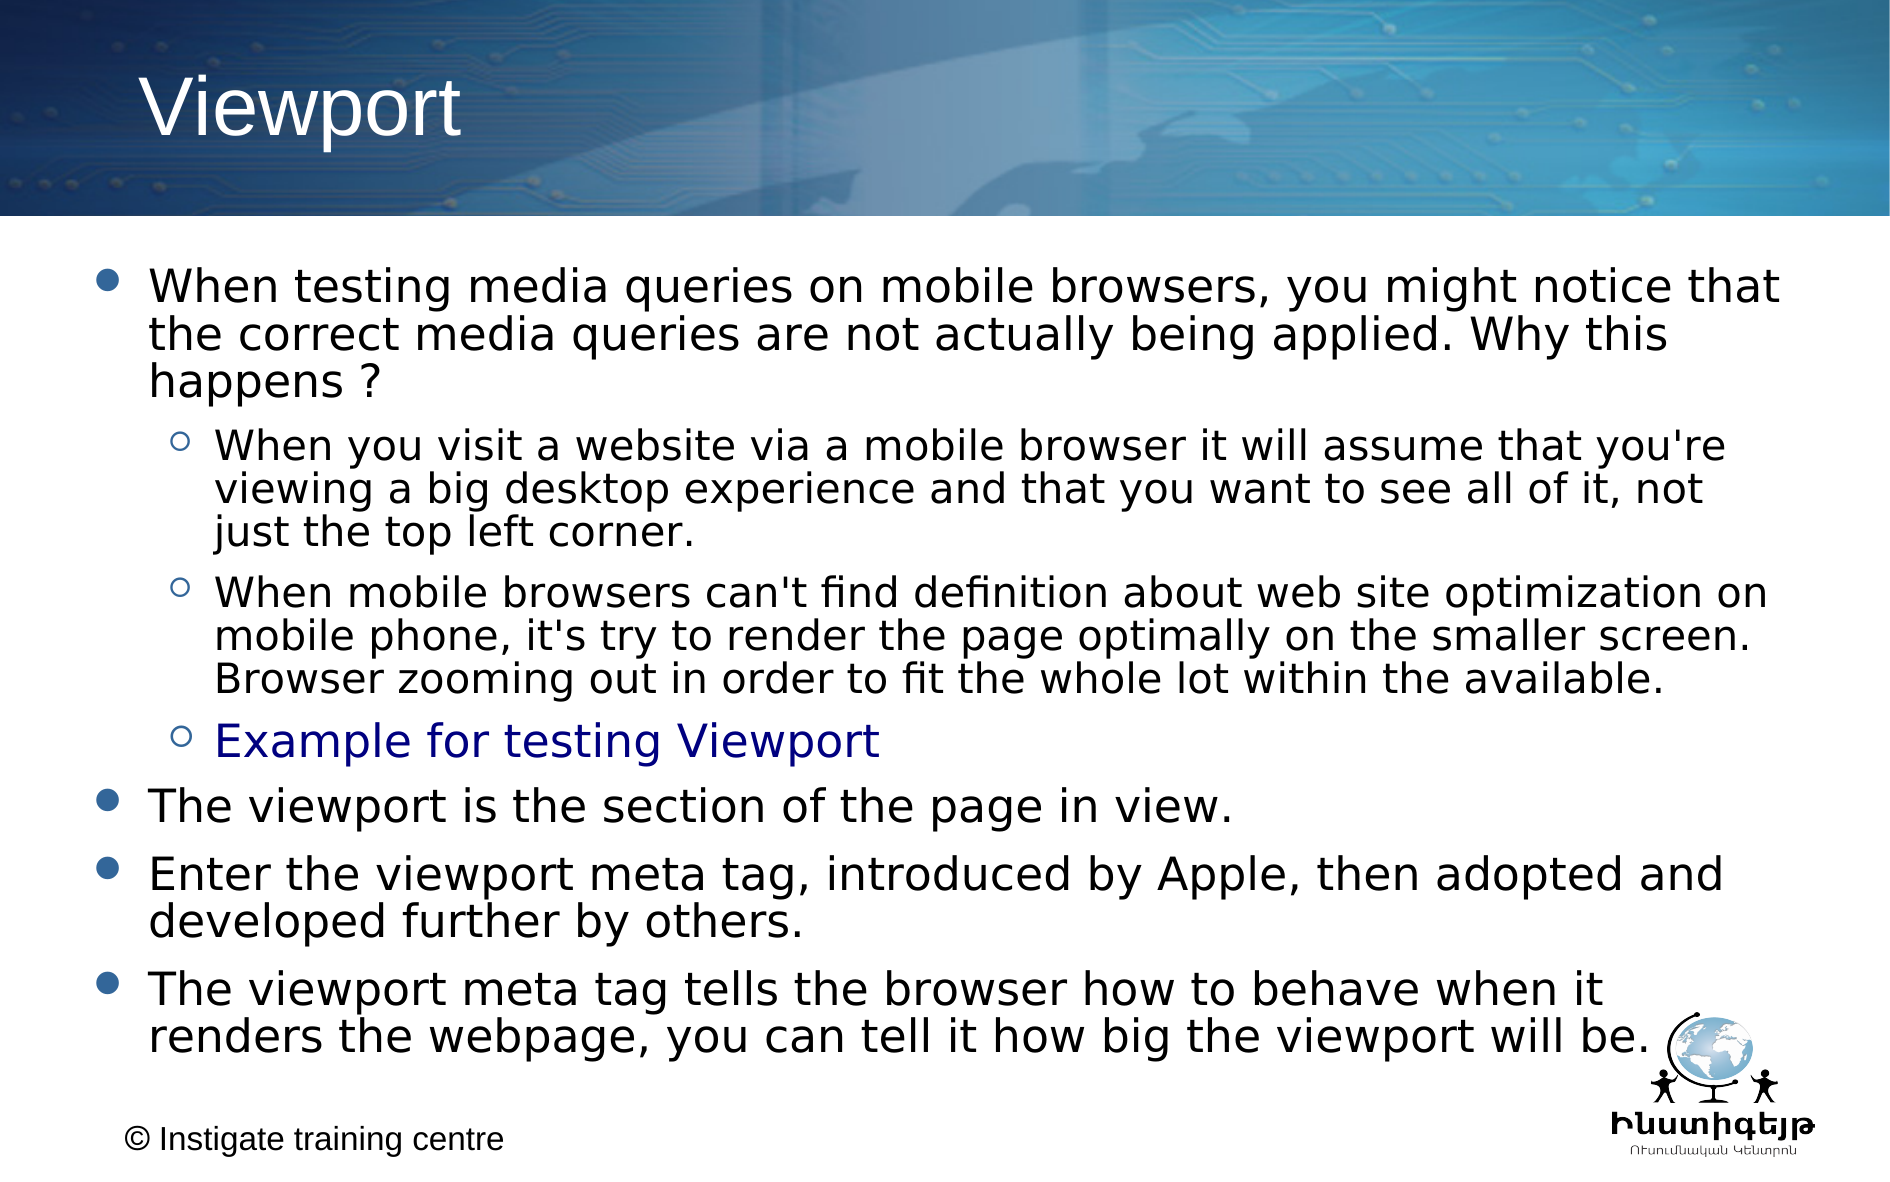

Viewport
# When testing media queries on mobile browsers, you might notice that the correct media queries are not actually being applied. Why this happens ?
When you visit a website via a mobile browser it will assume that you're viewing a big desktop experience and that you want to see all of it, not just the top left corner.
When mobile browsers can't find definition about web site optimization on mobile phone, it's try to render the page optimally on the smaller screen. Browser zooming out in order to fit the whole lot within the available.
Example for testing Viewport
The viewport is the section of the page in view.
Enter the viewport meta tag, introduced by Apple, then adopted and developed further by others.
The viewport meta tag tells the browser how to behave when it renders the webpage, you can tell it how big the viewport will be.